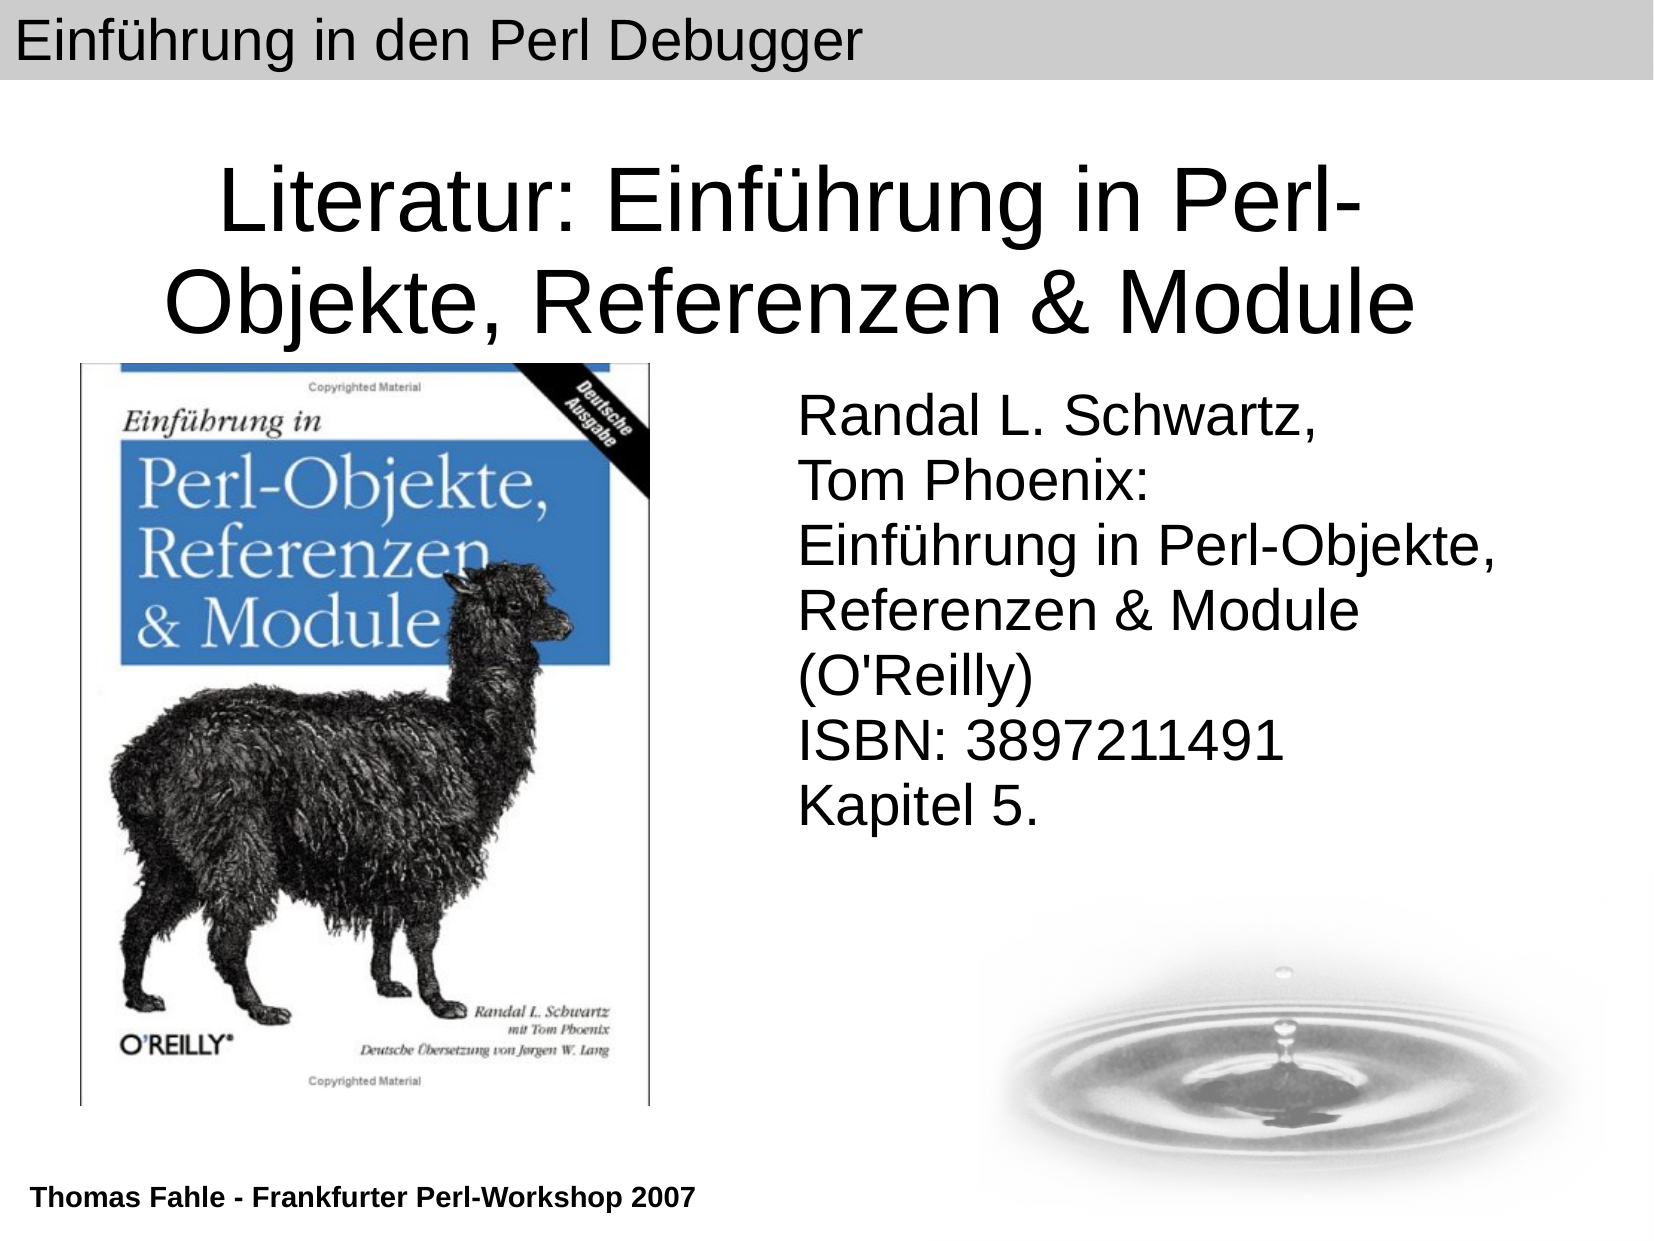

# Literatur: Einführung in Perl-Objekte, Referenzen & Module
Randal L. Schwartz,
Tom Phoenix:
Einführung in Perl-Objekte, Referenzen & Module
(O'Reilly)
ISBN: 3897211491
Kapitel 5.